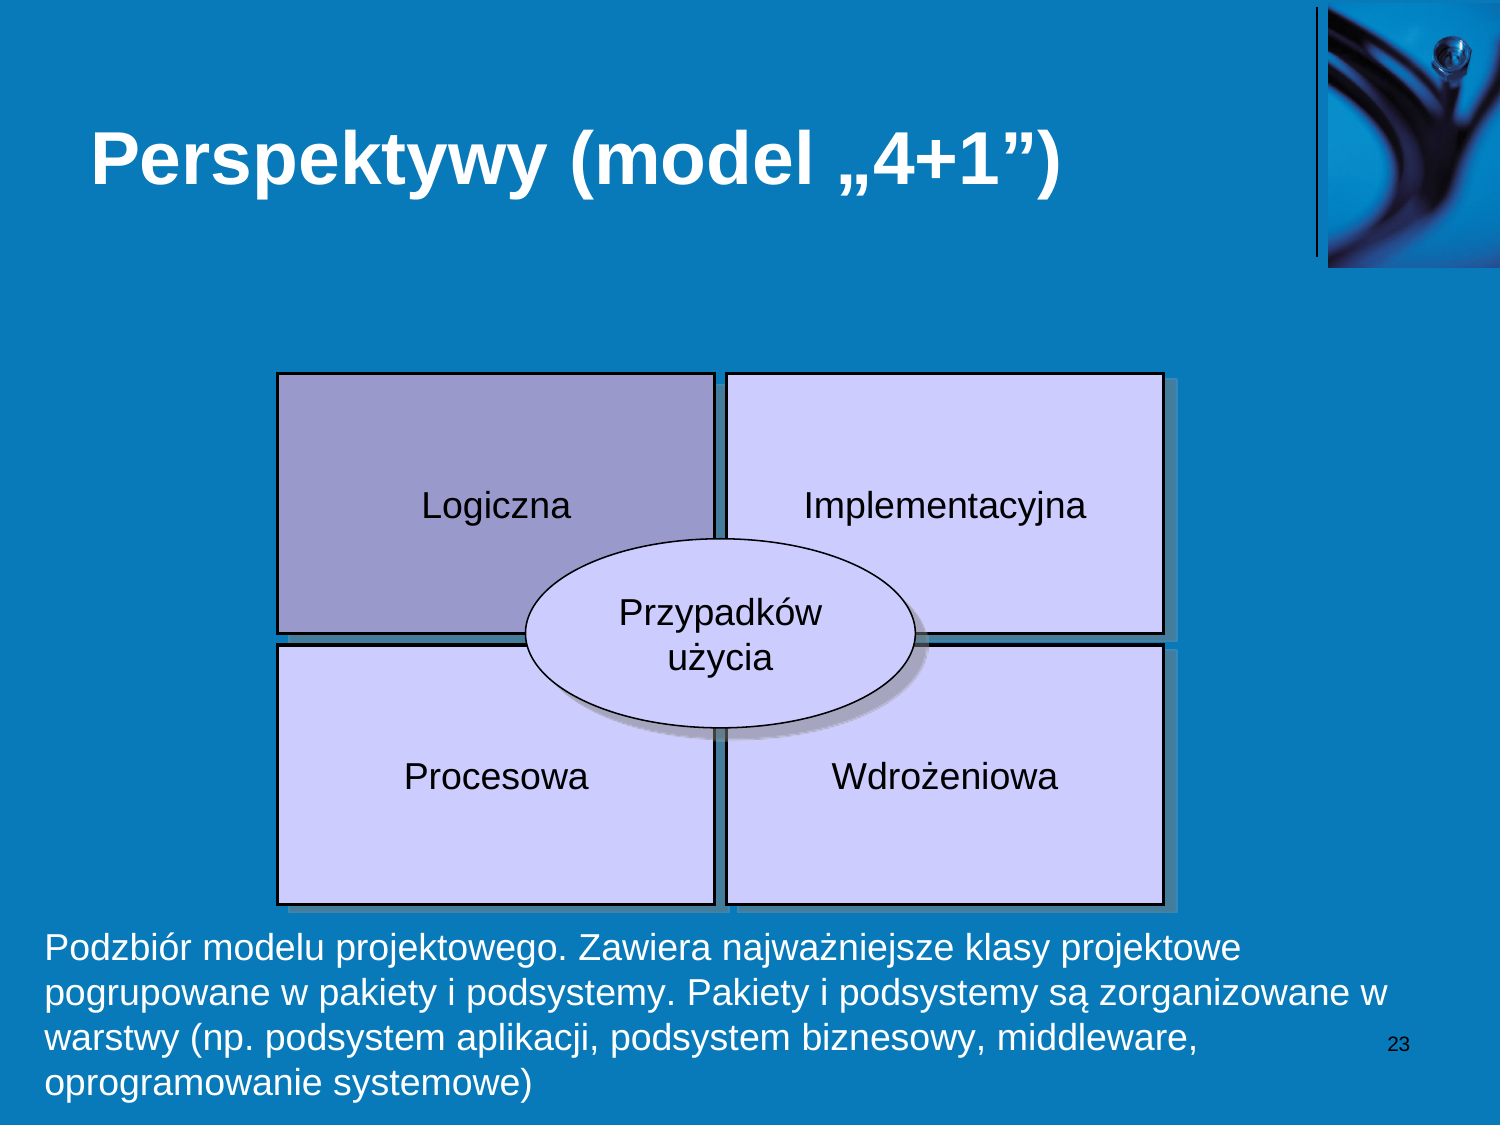

# Perspektywy (model „4+1”)
Logiczna
Implementacyjna
Przypadków
użycia
Procesowa
Wdrożeniowa
Podzbiór modelu projektowego. Zawiera najważniejsze klasy projektowe pogrupowane w pakiety i podsystemy. Pakiety i podsystemy są zorganizowane w warstwy (np. podsystem aplikacji, podsystem biznesowy, middleware, oprogramowanie systemowe)
23